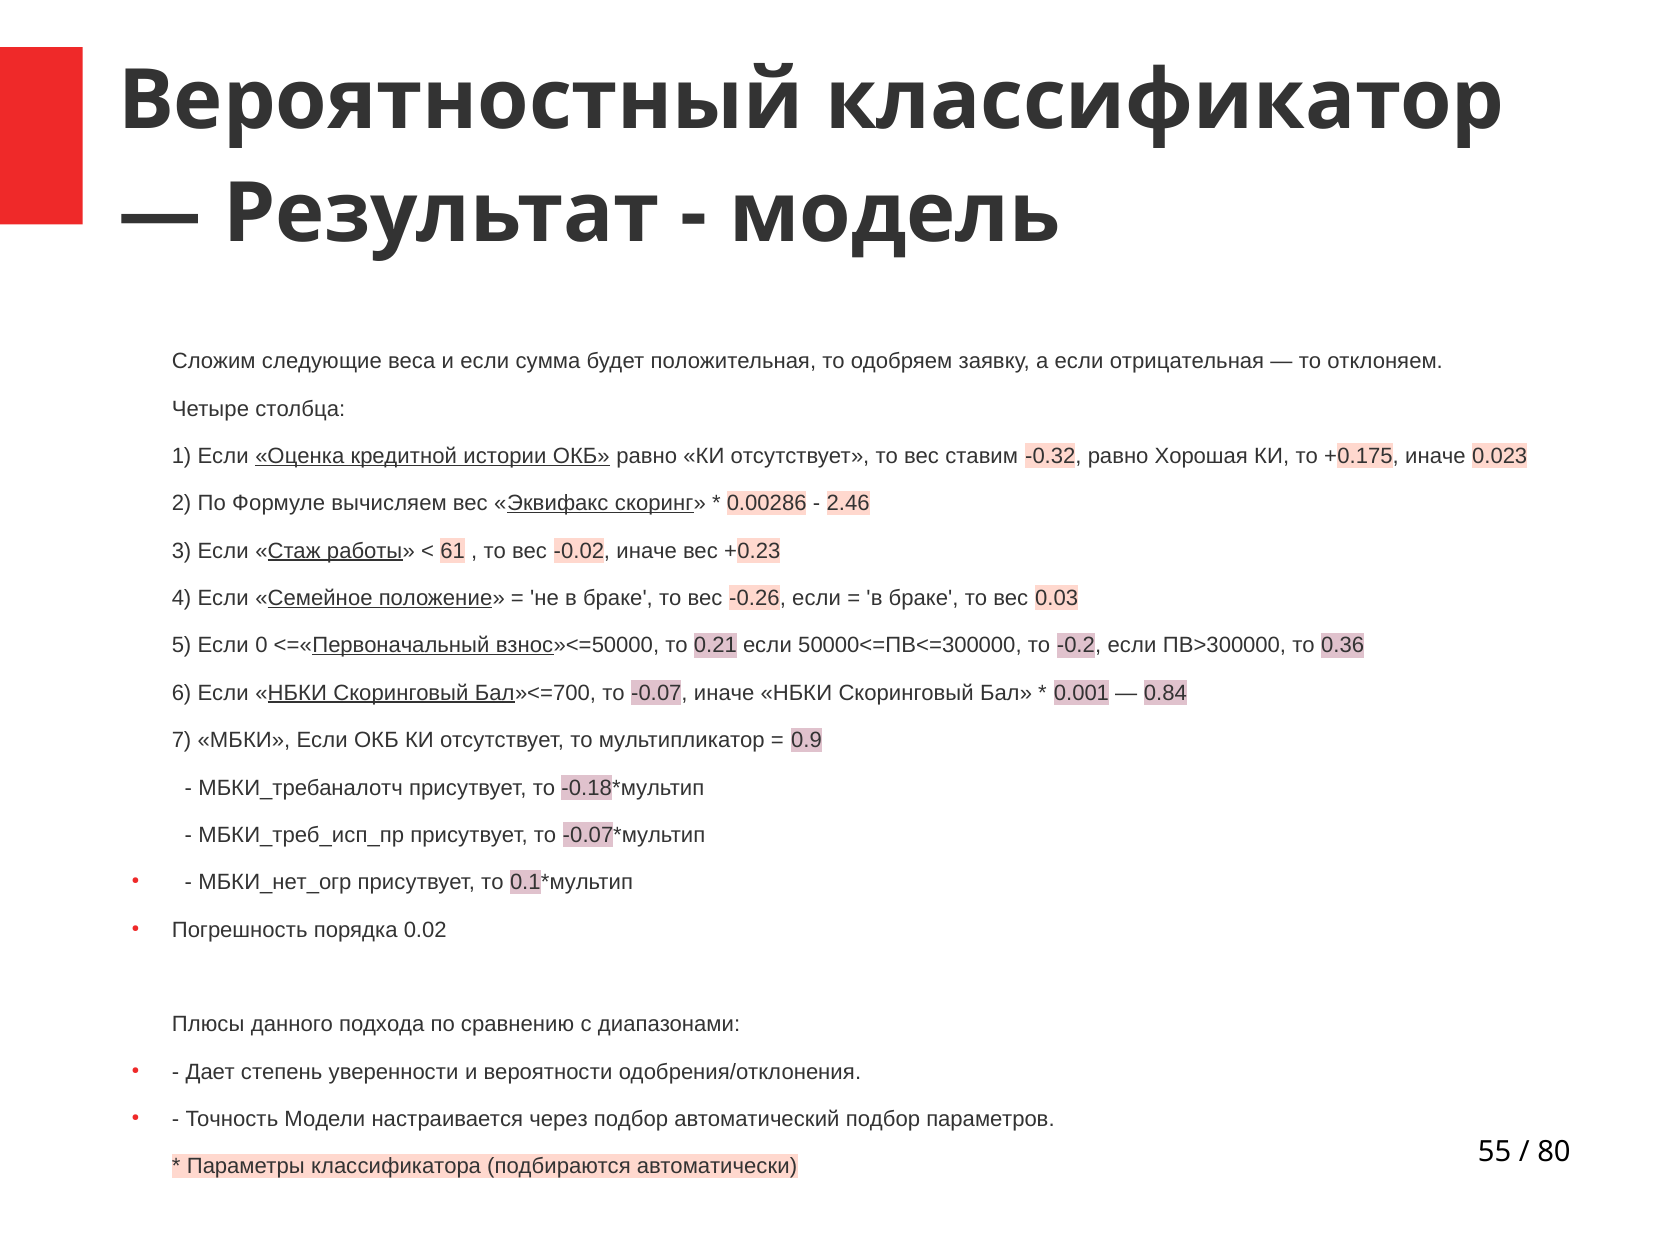

# Вероятностный классификатор — Результат - модель
Сложим следующие веса и если сумма будет положительная, то одобряем заявку, а если отрицательная — то отклоняем.
Четыре столбца:
1) Если «Оценка кредитной истории ОКБ» равно «КИ отсутствует», то вес ставим -0.32, равно Хорошая КИ, то +0.175, иначе 0.023
2) По Формуле вычисляем вес «Эквифакс скоринг» * 0.00286 - 2.46
3) Если «Стаж работы» < 61 , то вес -0.02, иначе вес +0.23
4) Если «Семейное положение» = 'не в браке', то вес -0.26, если = 'в браке', то вес 0.03
5) Если 0 <=«Первоначальный взнос»<=50000, то 0.21 если 50000<=ПВ<=300000, то -0.2, если ПВ>300000, то 0.36
6) Если «НБКИ Скоринговый Бал»<=700, то -0.07, иначе «НБКИ Скоринговый Бал» * 0.001 — 0.84
7) «МБКИ», Если ОКБ КИ отсутствует, то мультипликатор = 0.9
 - МБКИ_требаналотч присутвует, то -0.18*мультип
 - МБКИ_треб_исп_пр присутвует, то -0.07*мультип
 - МБКИ_нет_огр присутвует, то 0.1*мультип
Погрешность порядка 0.02
Плюсы данного подхода по сравнению с диапазонами:
- Дает степень уверенности и вероятности одобрения/отклонения.
- Точность Модели настраивается через подбор автоматический подбор параметров.
* Параметры классификатора (подбираются автоматически)
55